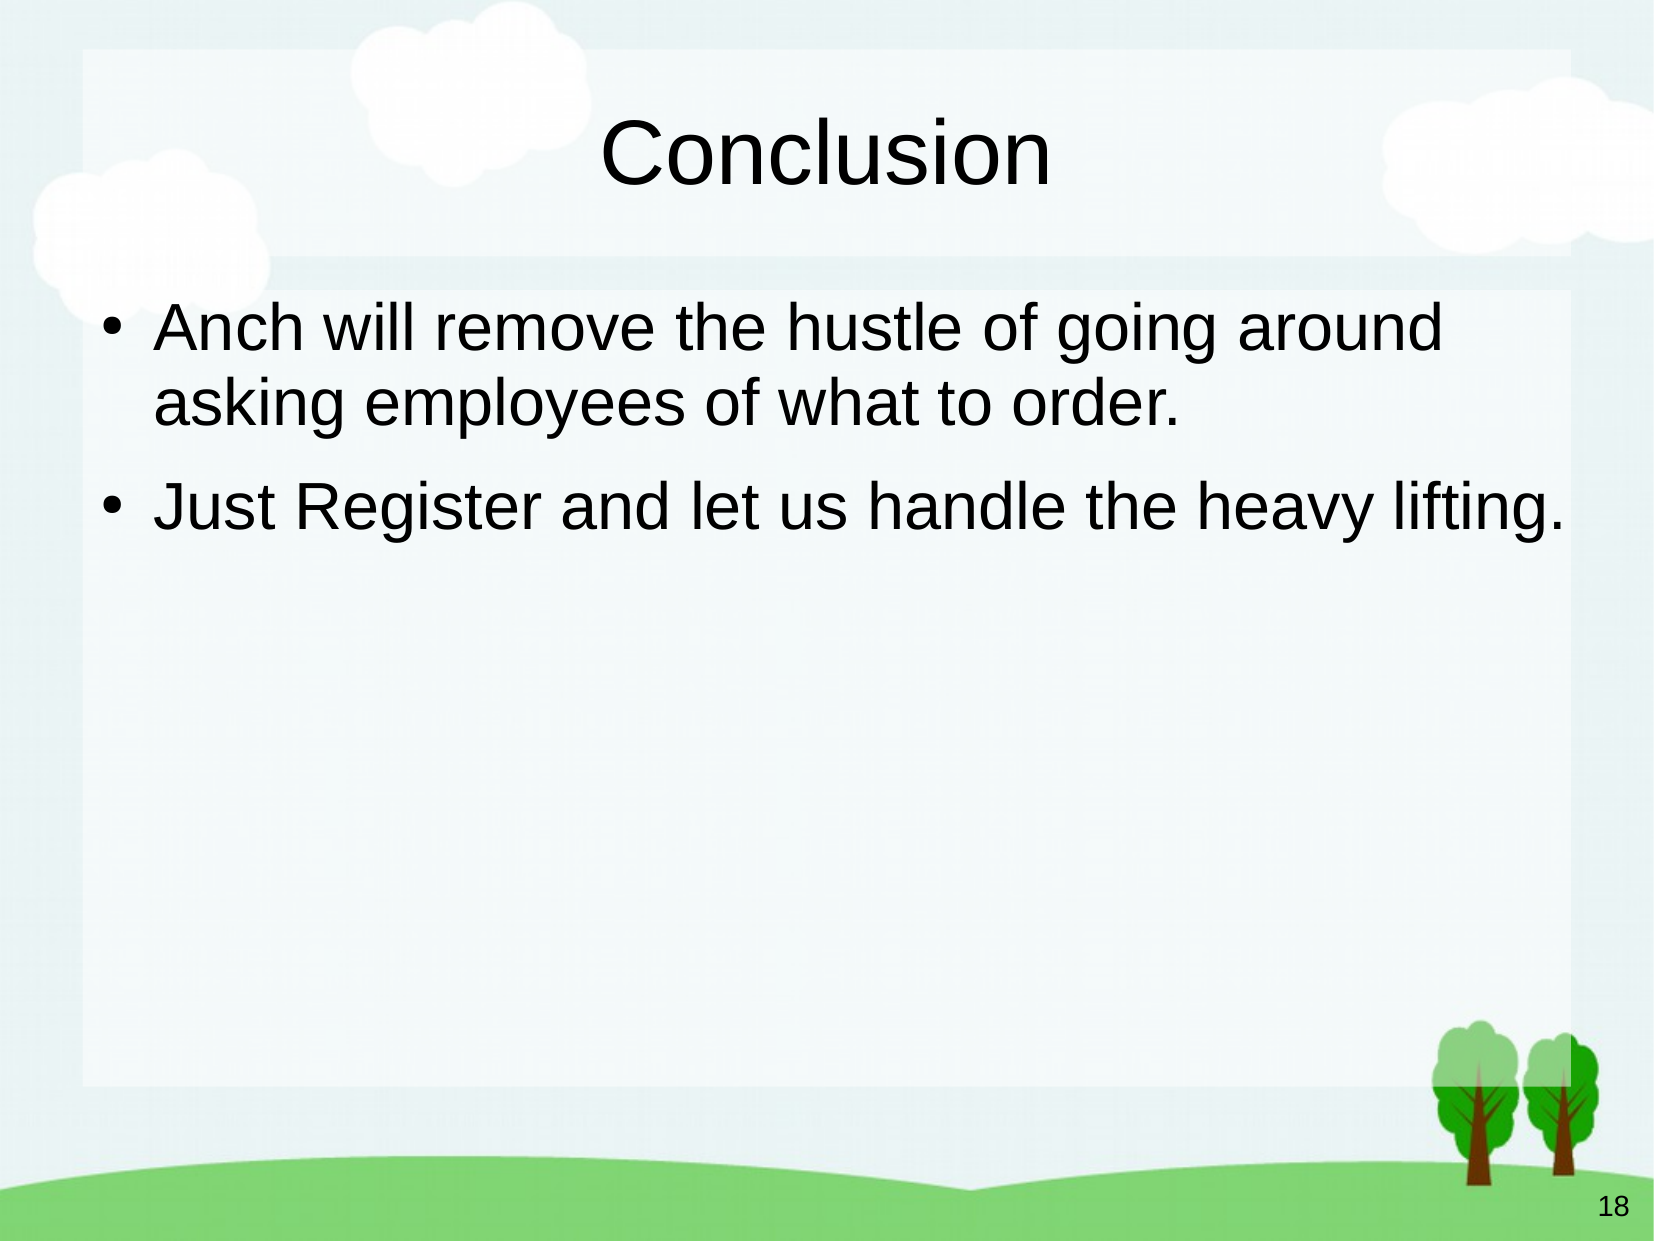

# Conclusion
Anch will remove the hustle of going around asking employees of what to order.
Just Register and let us handle the heavy lifting.
18